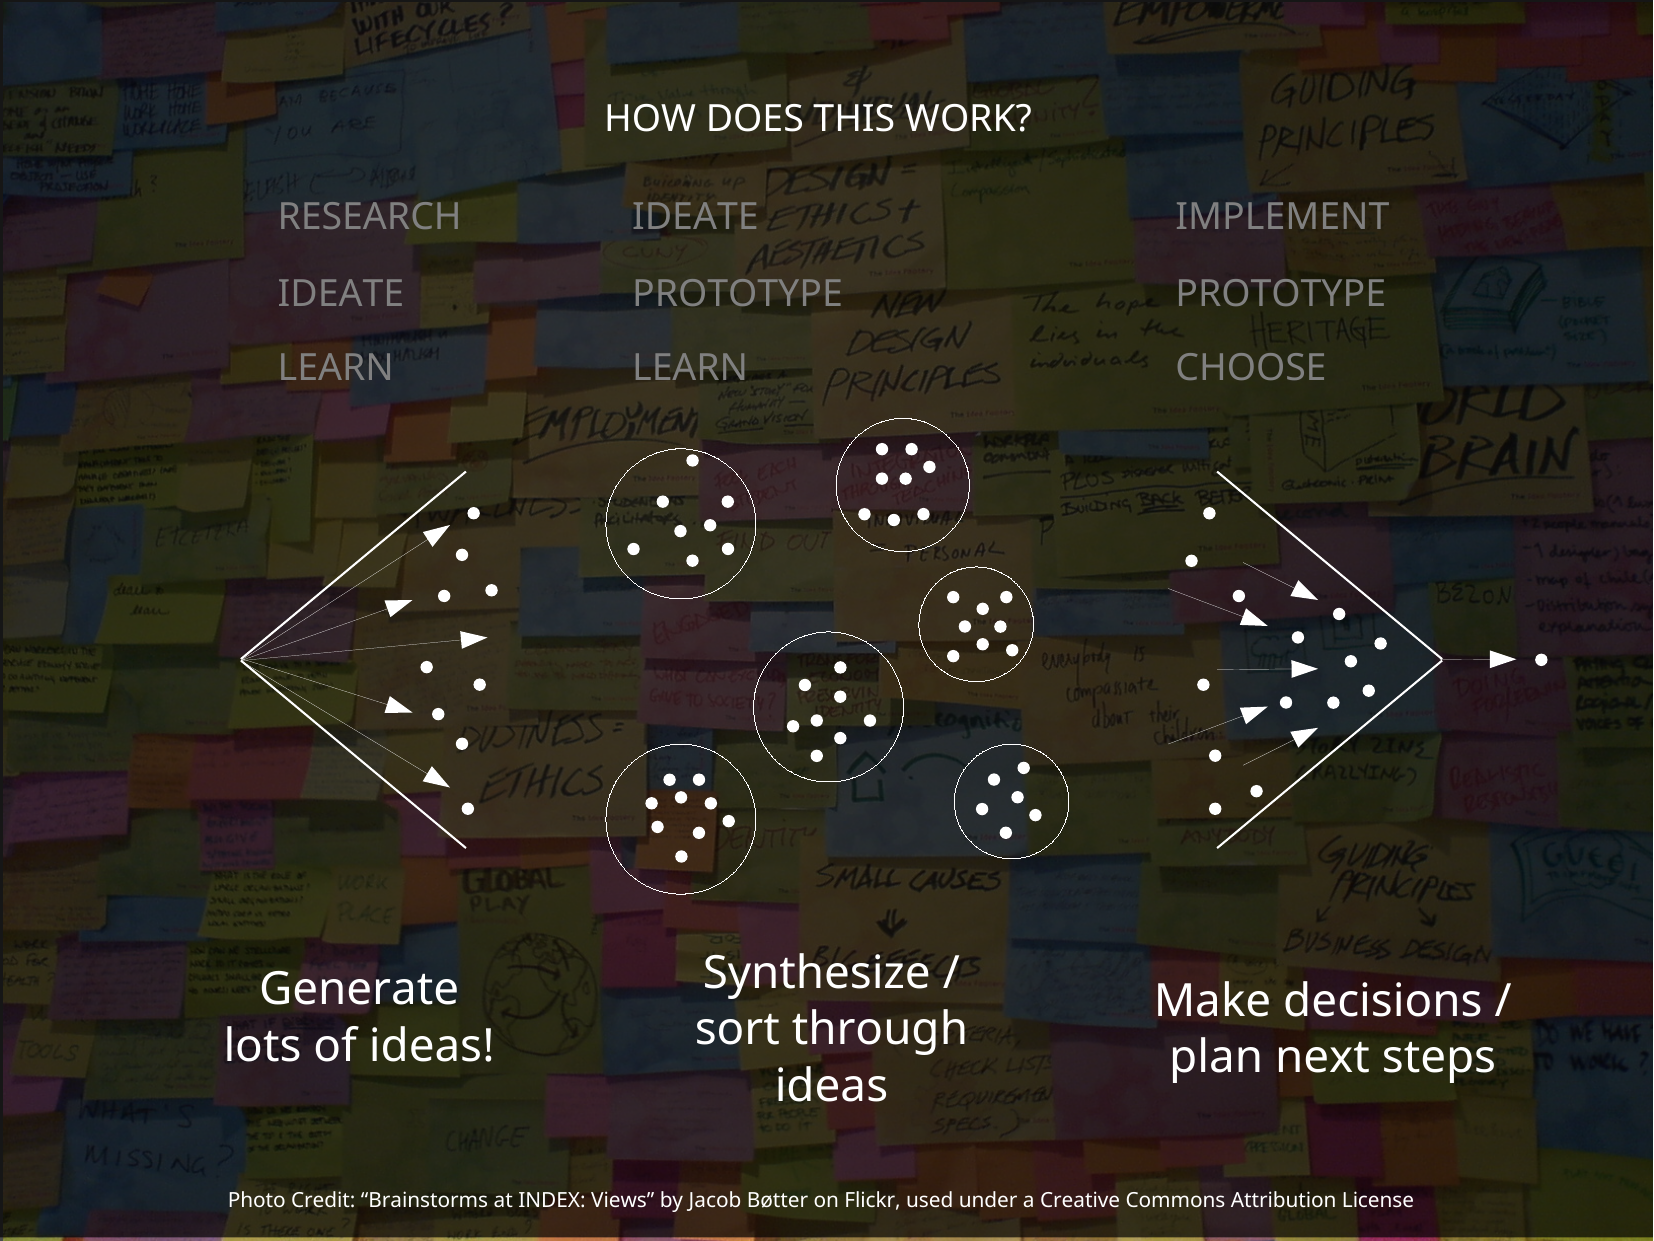

# HOW DOES THIS WORK?
RESEARCH
IDEATE
IMPLEMENT
IDEATE
PROTOTYPE
PROTOTYPE
LEARN
LEARN
CHOOSE
Make decisions / plan next steps
Generate
lots of ideas!
Synthesize / sort through ideas
Photo Credit: “Brainstorms at INDEX: Views” by Jacob Bøtter on Flickr, used under a Creative Commons Attribution License